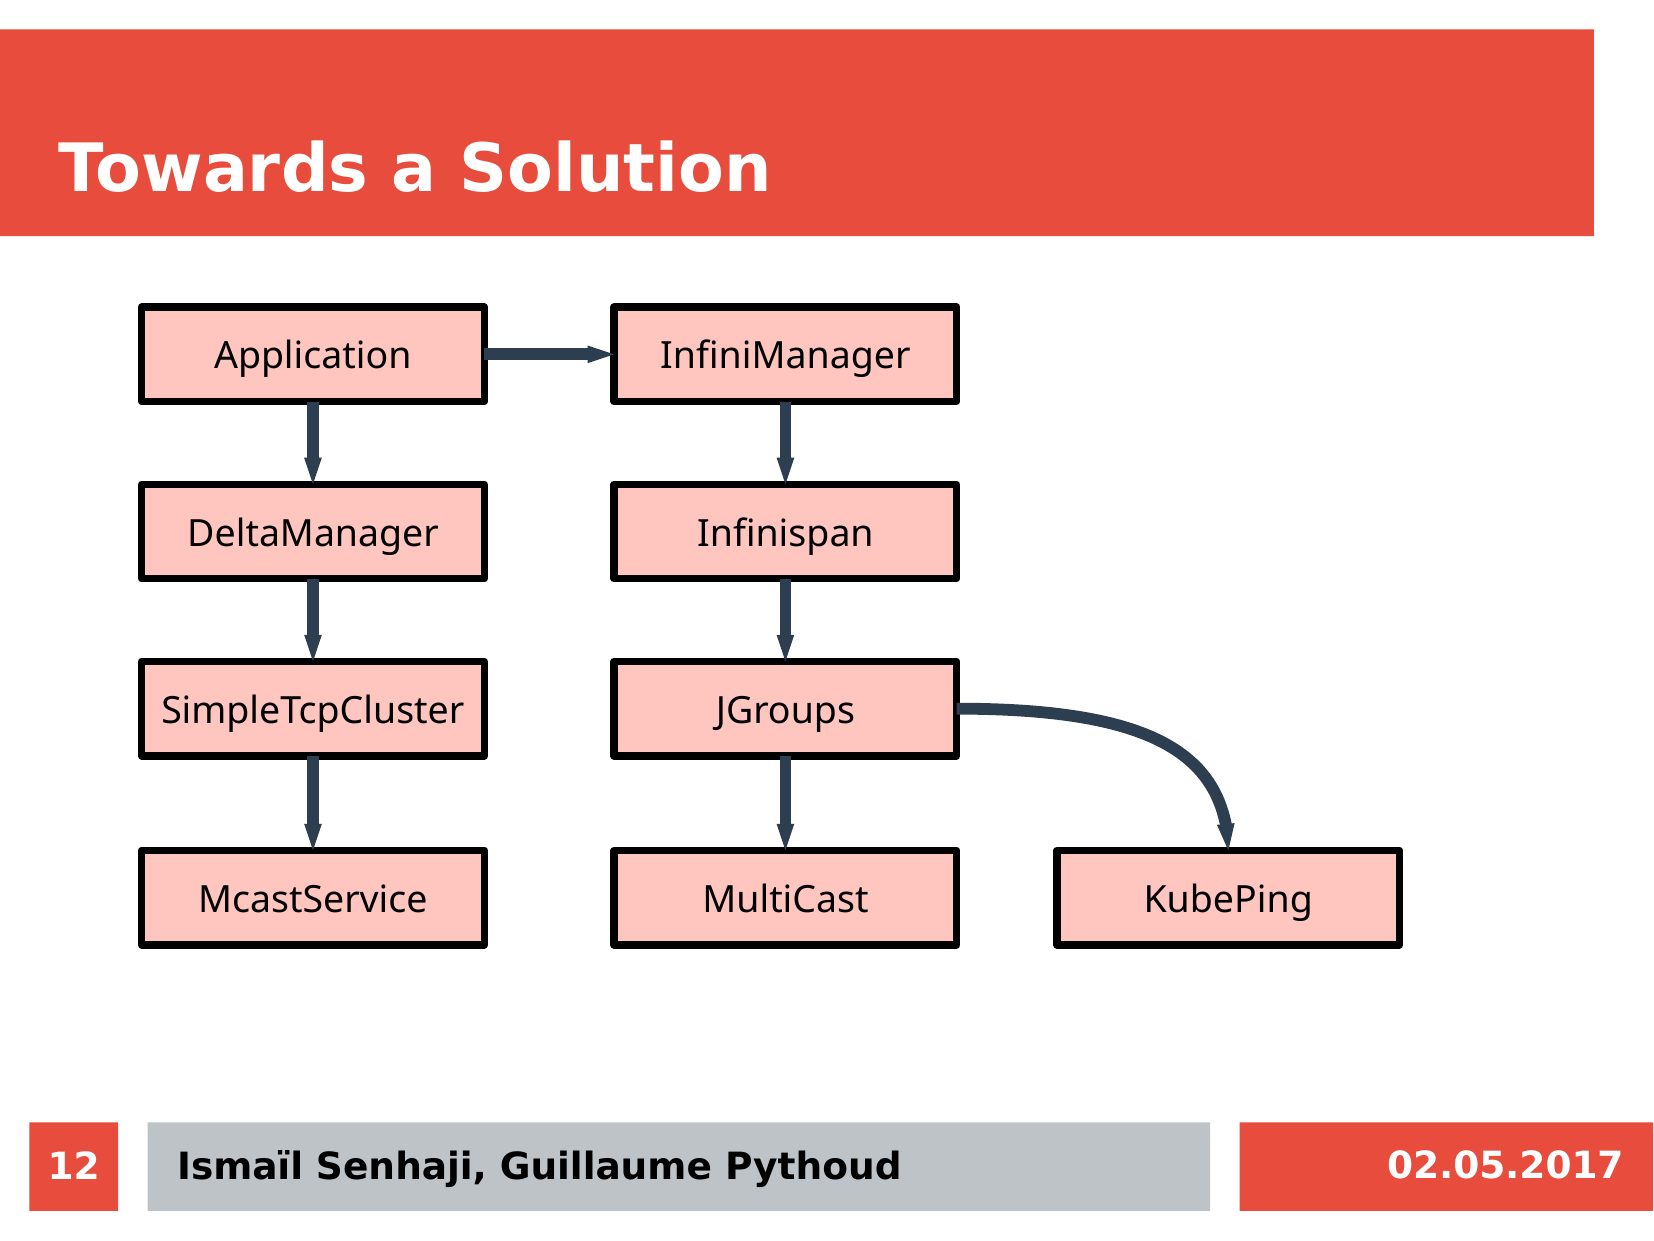

# Towards a Solution
Application
InfiniManager
DeltaManager
Infinispan
SimpleTcpCluster
JGroups
McastService
MultiCast
KubePing
12
Ismaïl Senhaji, Guillaume Pythoud
02.05.2017